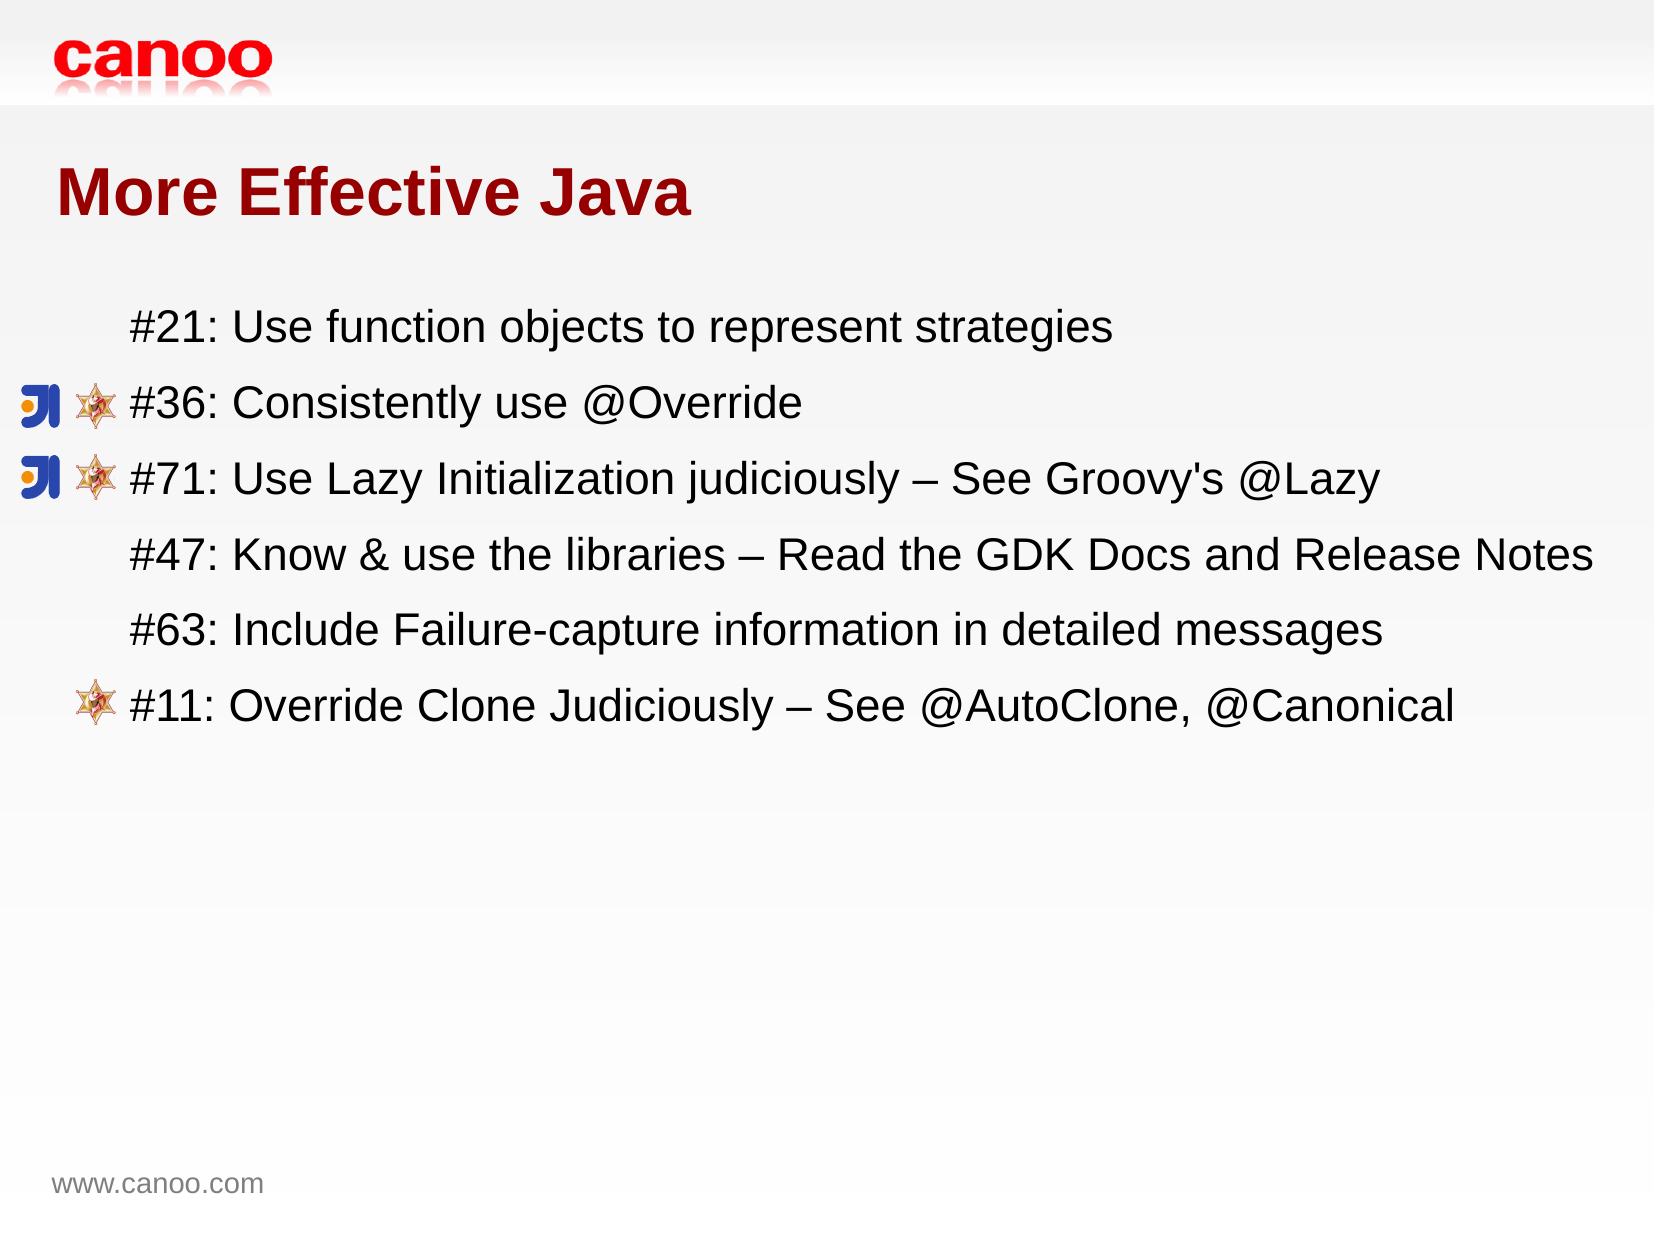

# More Effective Java
#21: Use function objects to represent strategies
#36: Consistently use @Override
#71: Use Lazy Initialization judiciously – See Groovy's @Lazy
#47: Know & use the libraries – Read the GDK Docs and Release Notes
#63: Include Failure-capture information in detailed messages
#11: Override Clone Judiciously – See @AutoClone, @Canonical